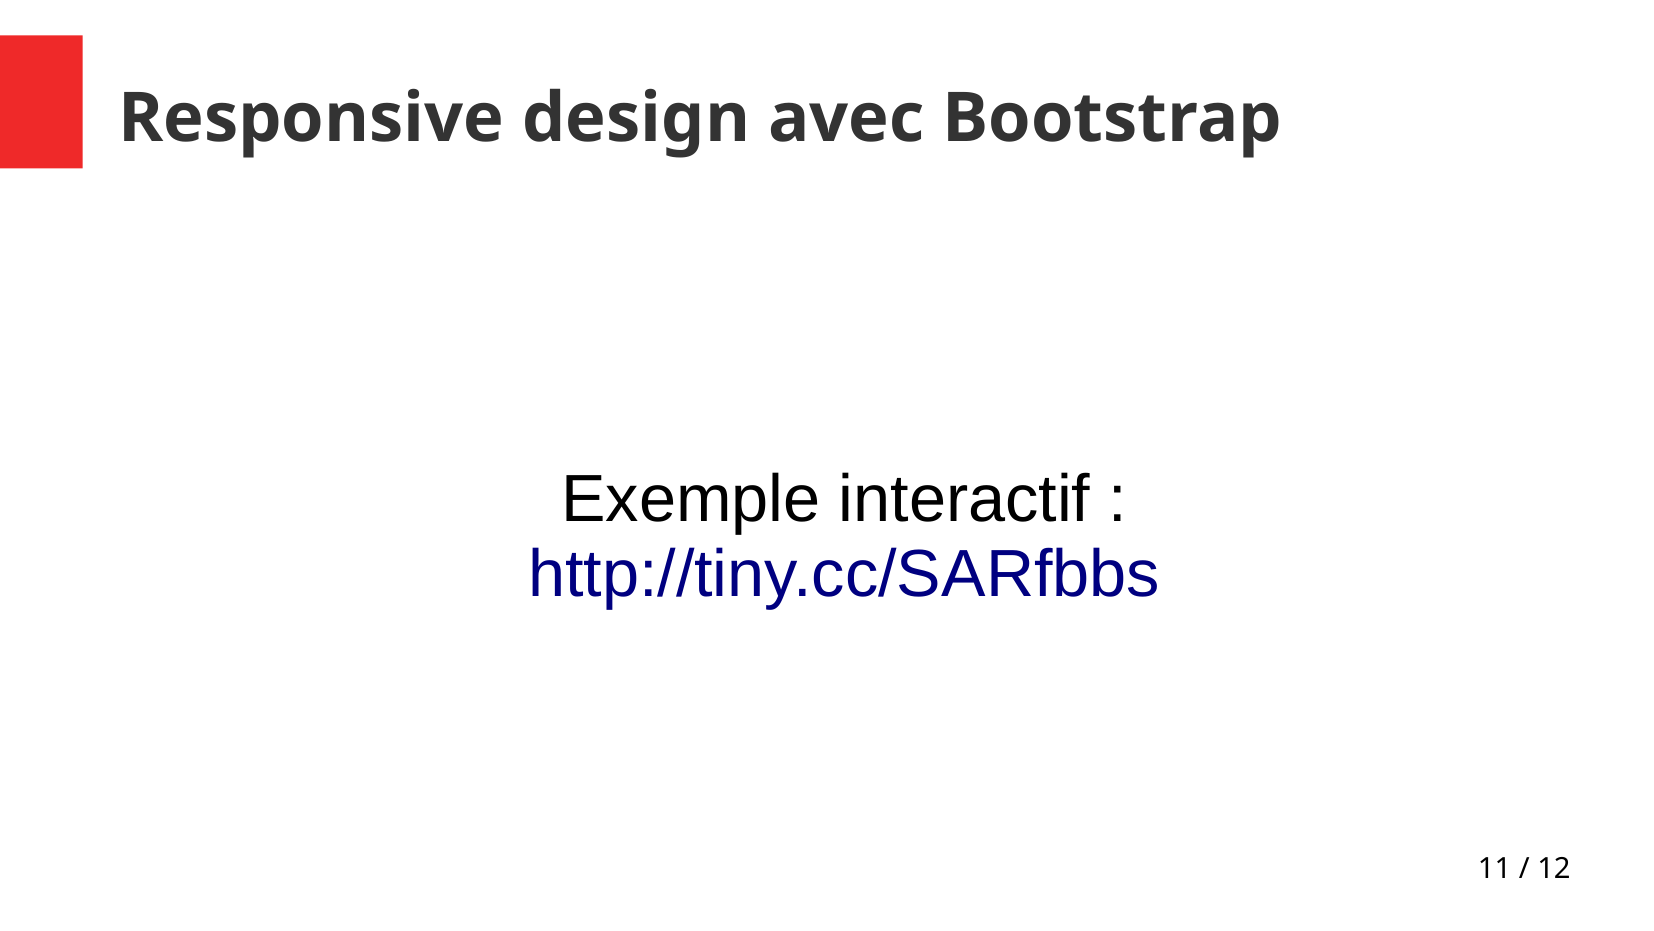

# Responsive design avec Bootstrap
Exemple interactif :
http://tiny.cc/SARfbbs
11